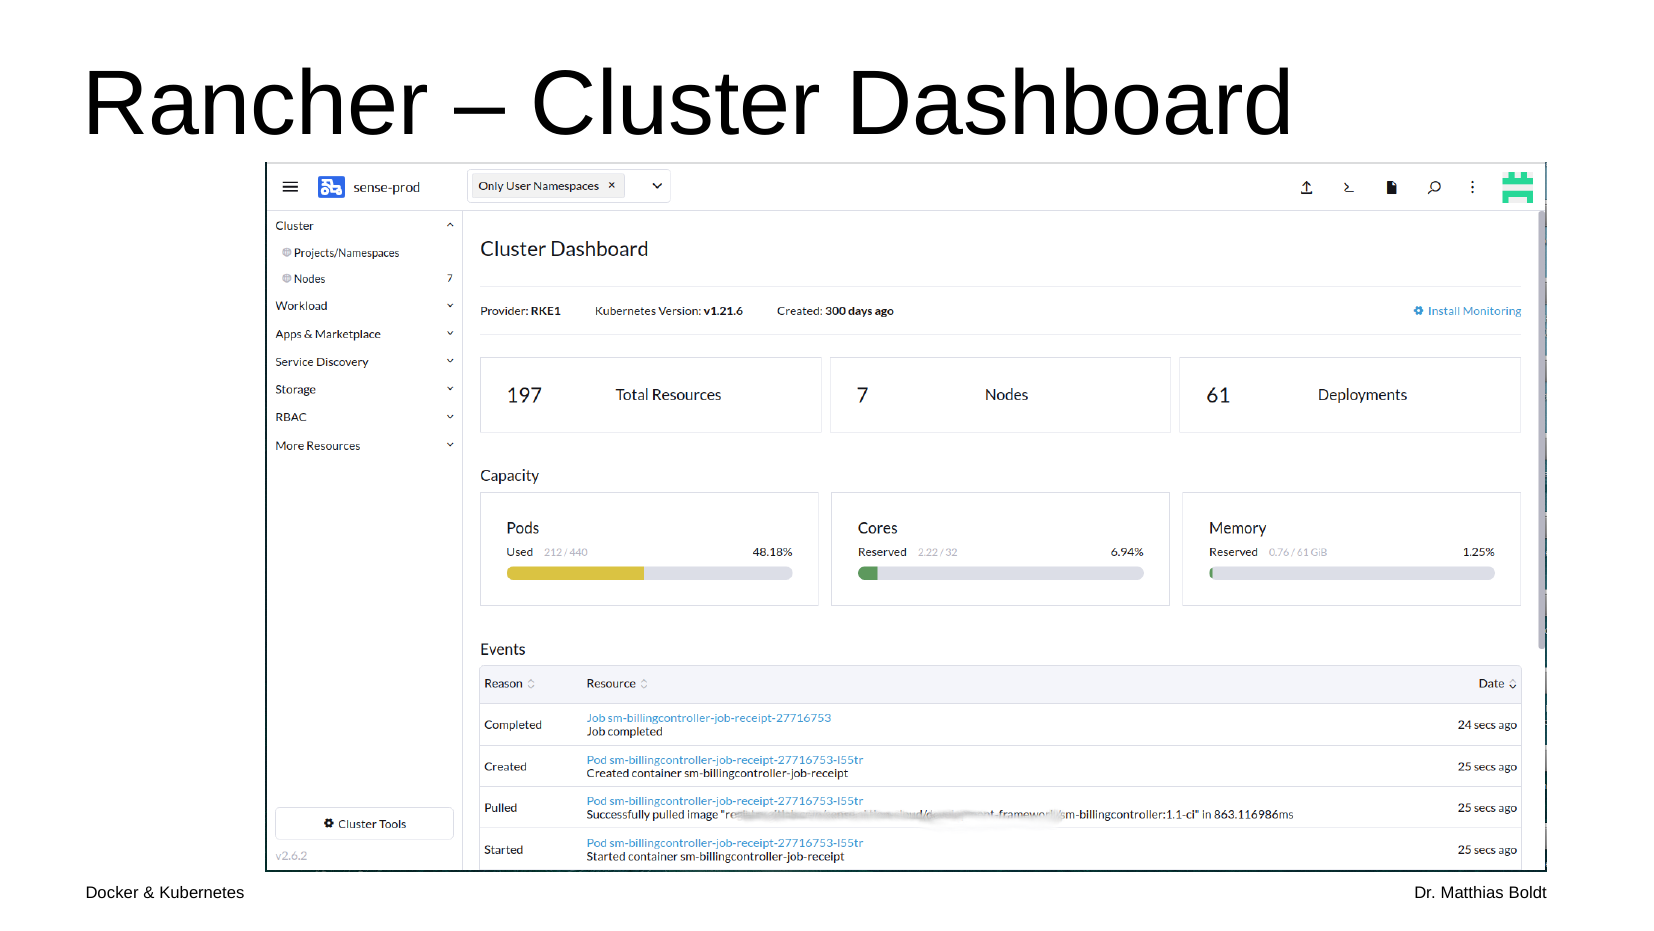

# Rancher – Cluster Dashboard
Docker & Kubernetes																Dr. Matthias Boldt